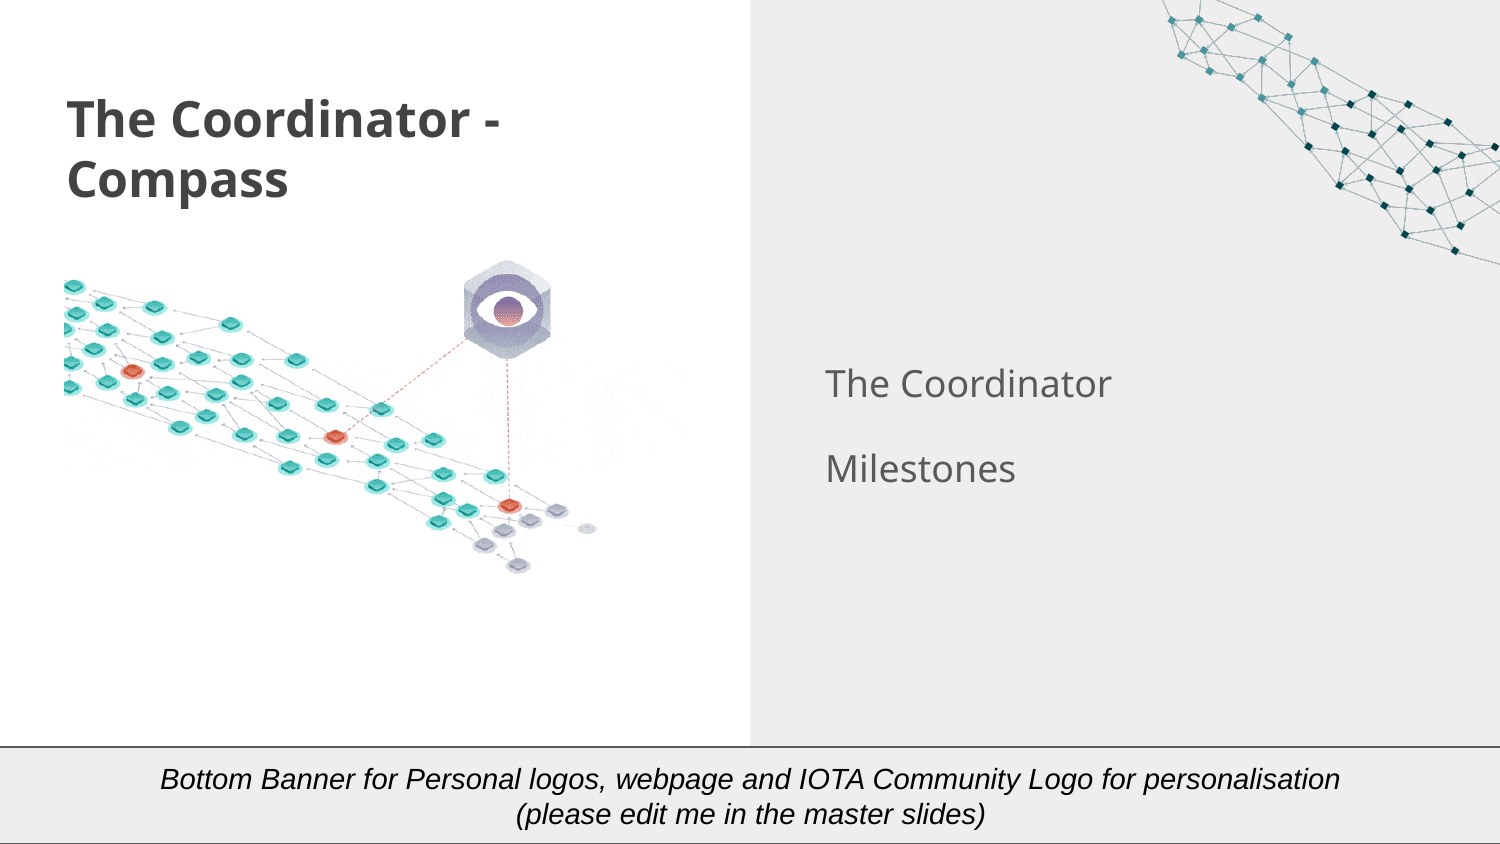

The Coordinator - Compass
# The Coordinator
Milestones